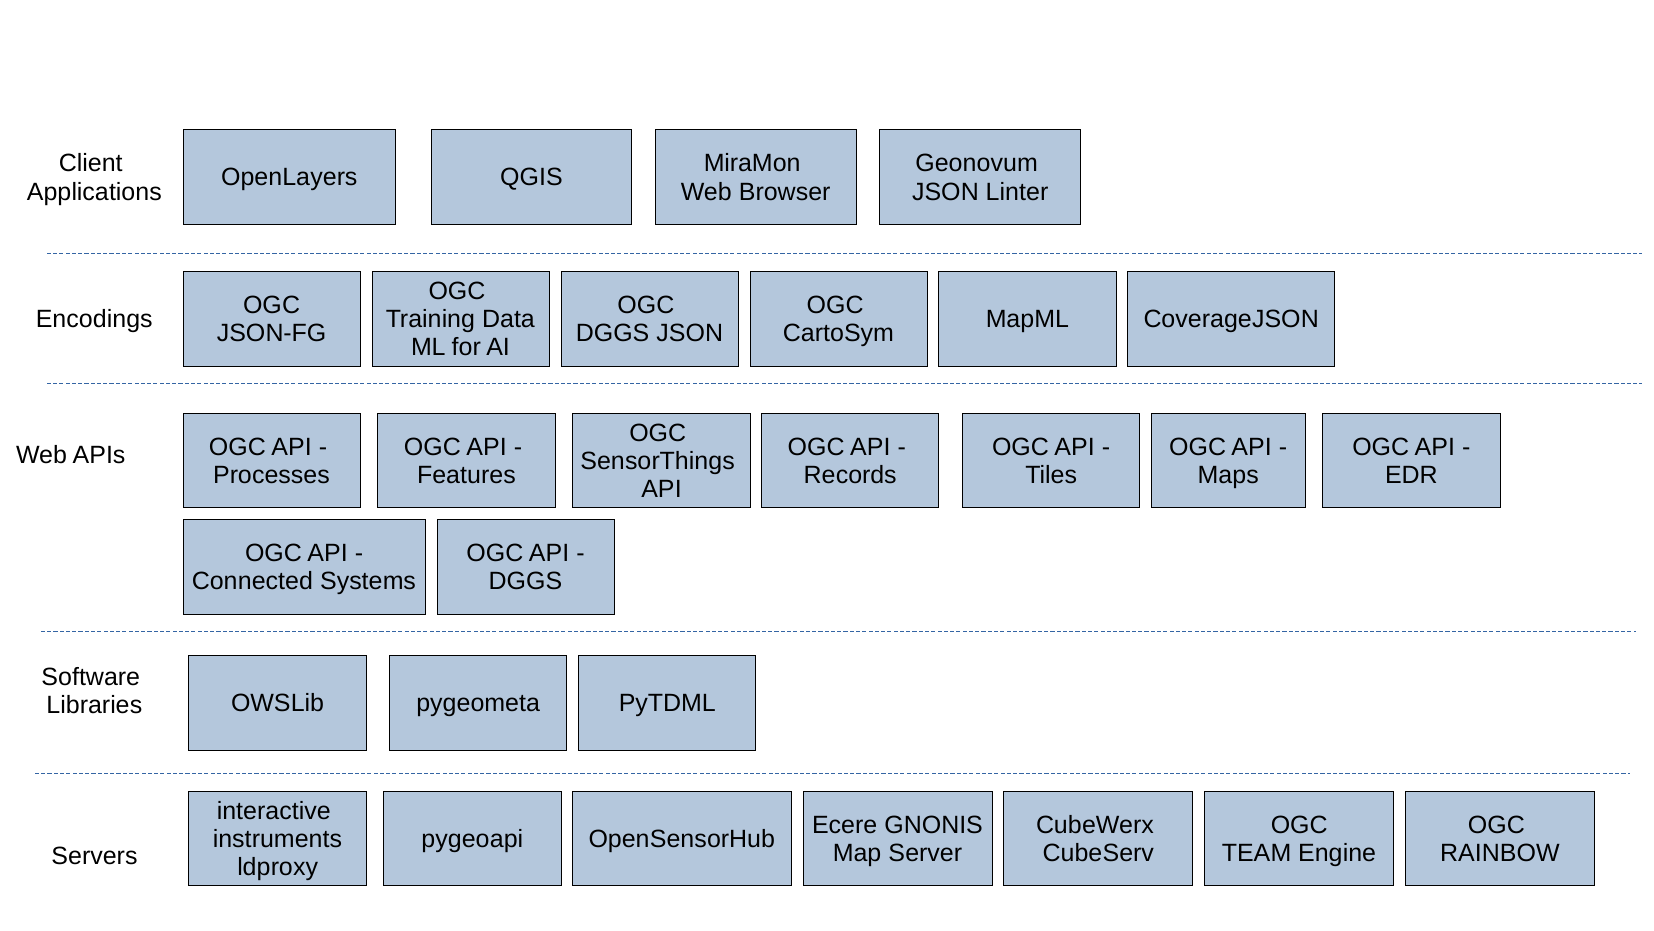

OpenLayers
QGIS
MiraMon
Web Browser
Geonovum
JSON Linter
Client
Applications
OGC
JSON-FG
OGC
Training Data
ML for AI
OGC
DGGS JSON
OGC
CartoSym
MapML
CoverageJSON
Encodings
Web APIs
OGC API -
Processes
OGC API -
Features
OGC
SensorThings
API
OGC API -
Records
OGC API -
Tiles
OGC API -
Maps
OGC API -
EDR
 OGC API -
Connected Systems
OGC API -
DGGS
Software
Libraries
OWSLib
pygeometa
PyTDML
interactive
instruments
ldproxy
pygeoapi
OpenSensorHub
Ecere GNONIS
Map Server
CubeWerx
CubeServ
OGC
TEAM Engine
OGC
RAINBOW
Servers